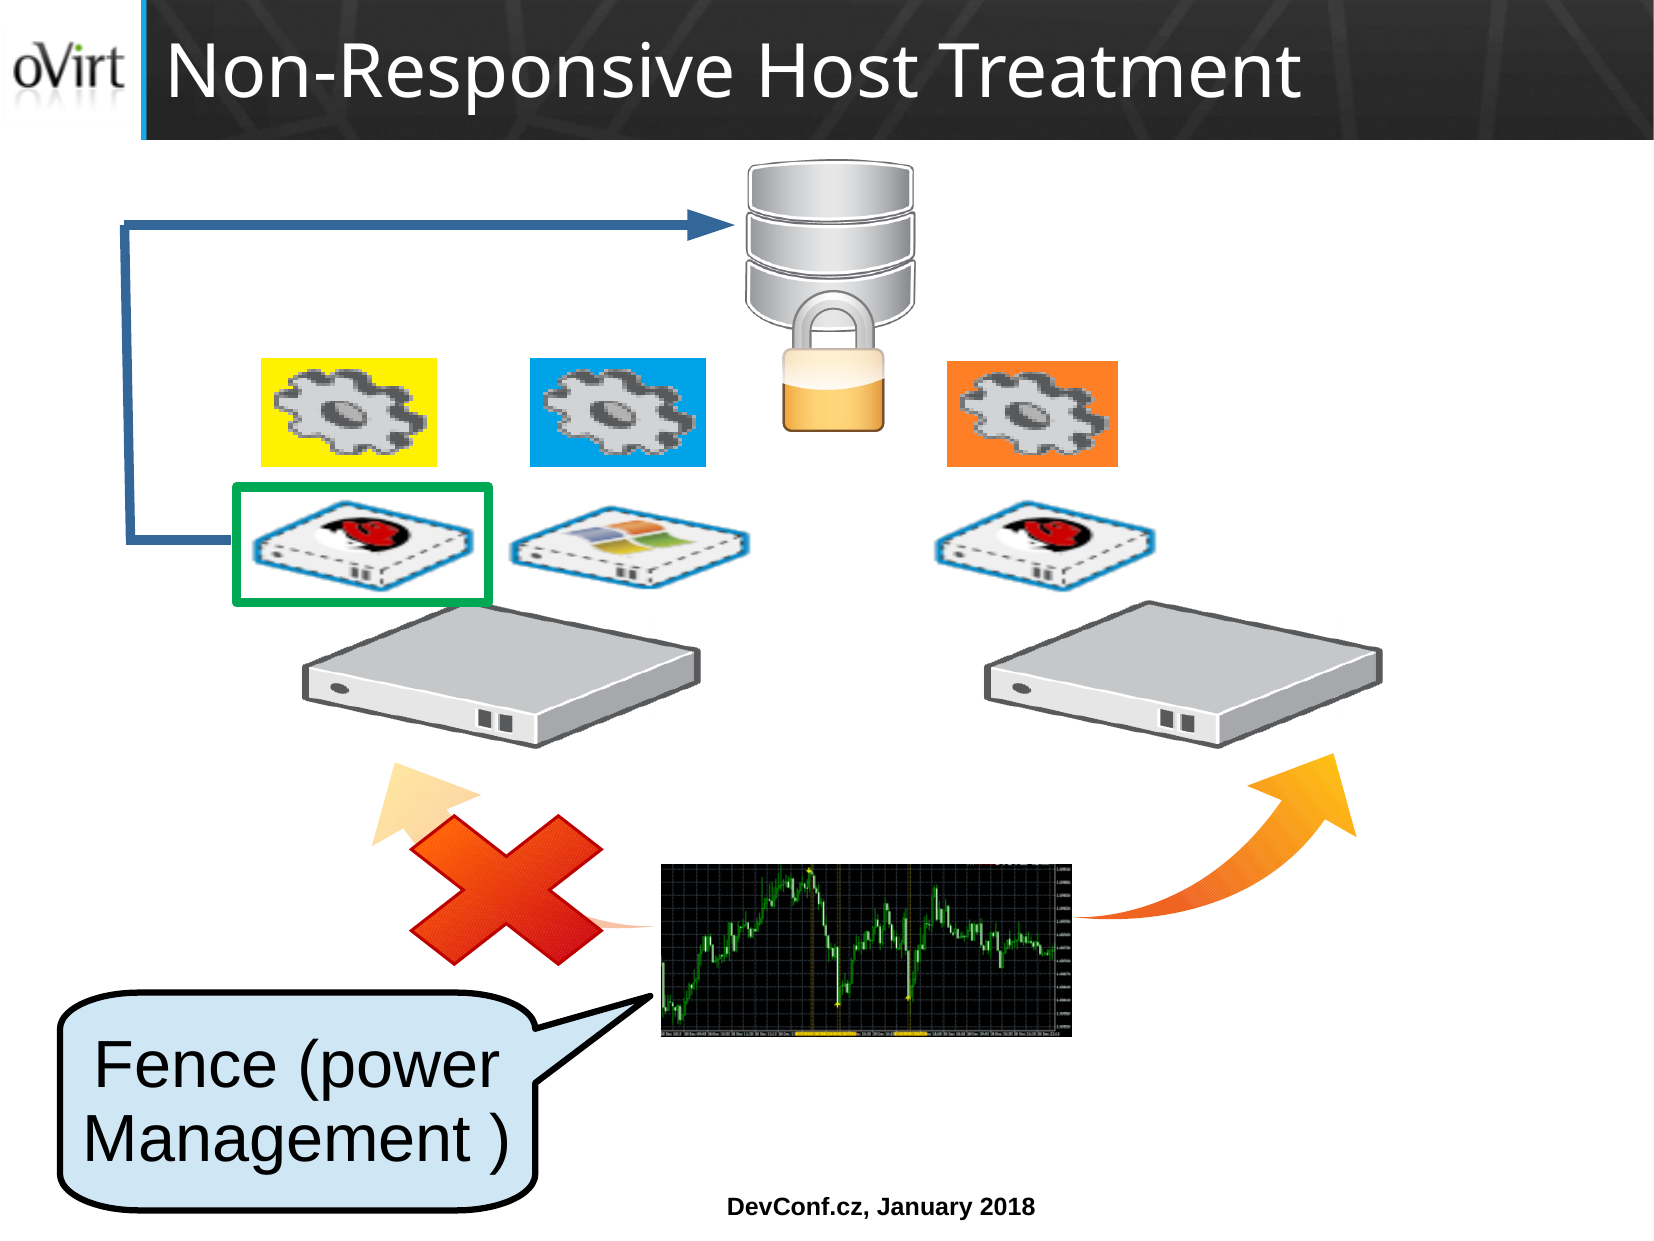

# Non-Responsive Host Treatment
Fence (power
Management )